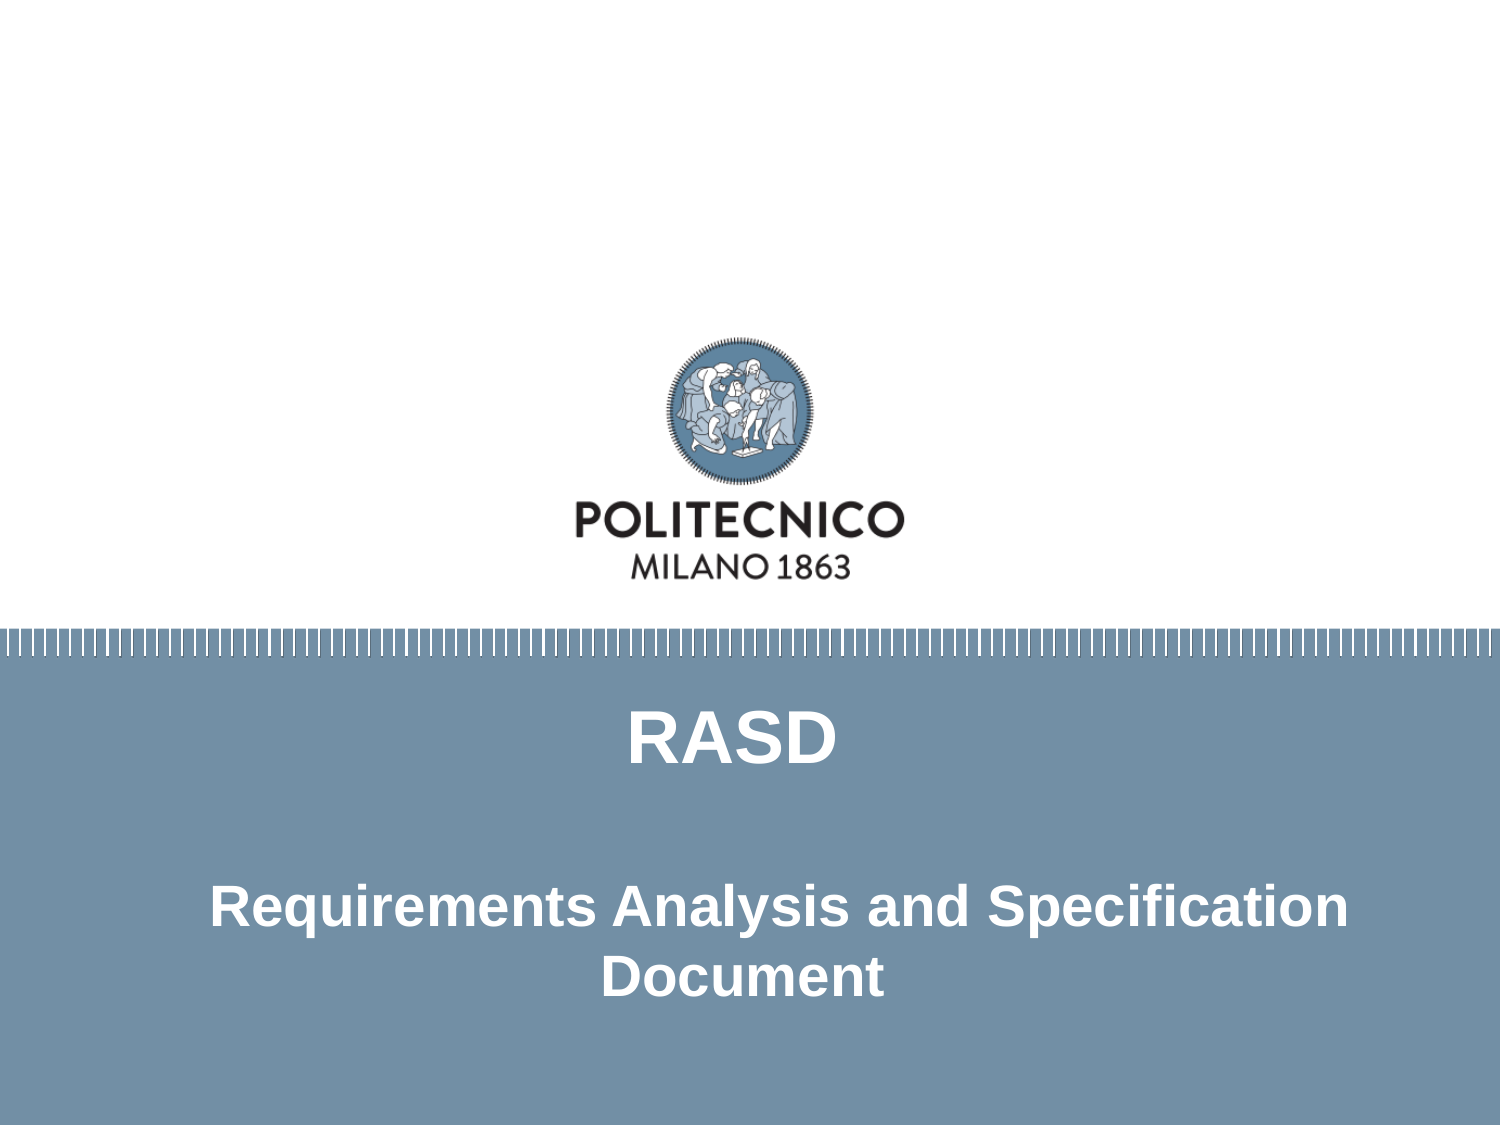

# RASD Requirements Analysis and Specification Document